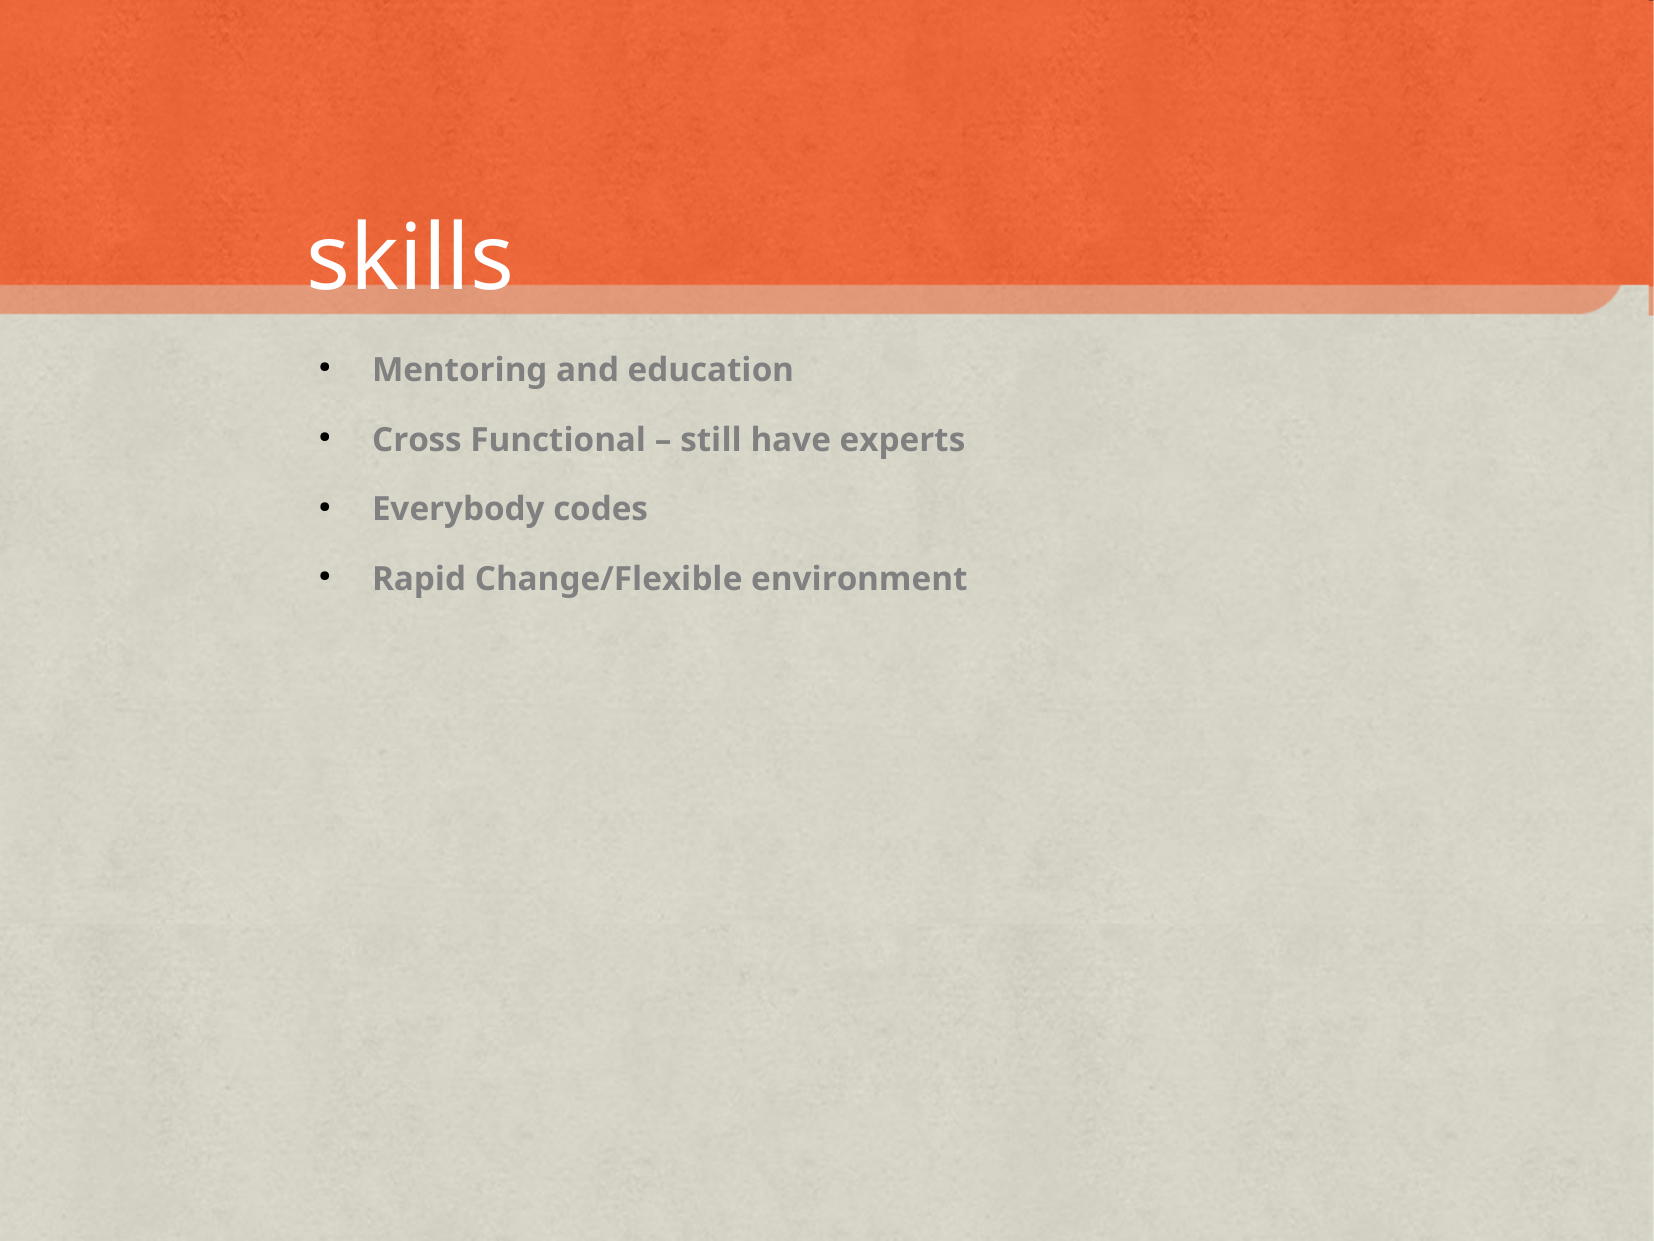

# skills
Mentoring and education
Cross Functional – still have experts
Everybody codes
Rapid Change/Flexible environment